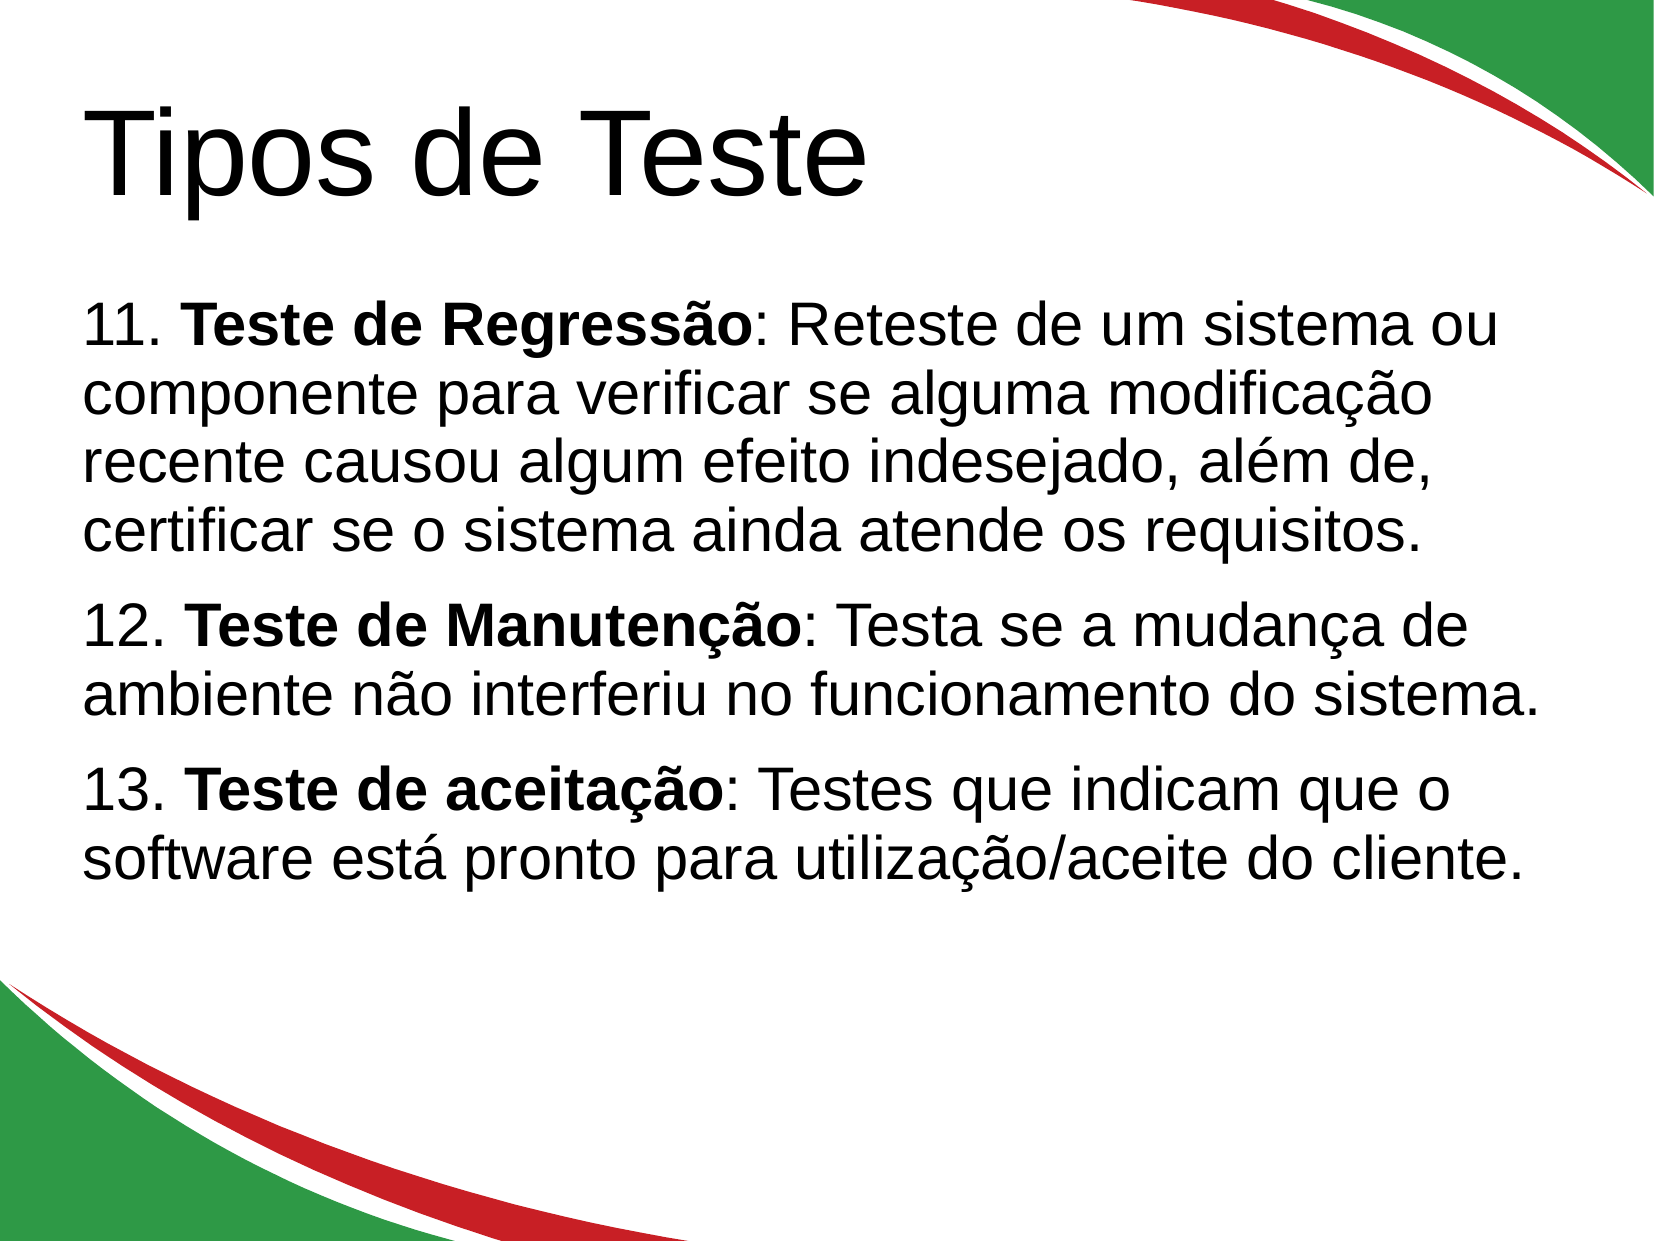

# Tipos de Teste
11. Teste de Regressão: Reteste de um sistema ou componente para verificar se alguma modificação recente causou algum efeito indesejado, além de, certificar se o sistema ainda atende os requisitos.
12. Teste de Manutenção: Testa se a mudança de ambiente não interferiu no funcionamento do sistema.
13. Teste de aceitação: Testes que indicam que o software está pronto para utilização/aceite do cliente.